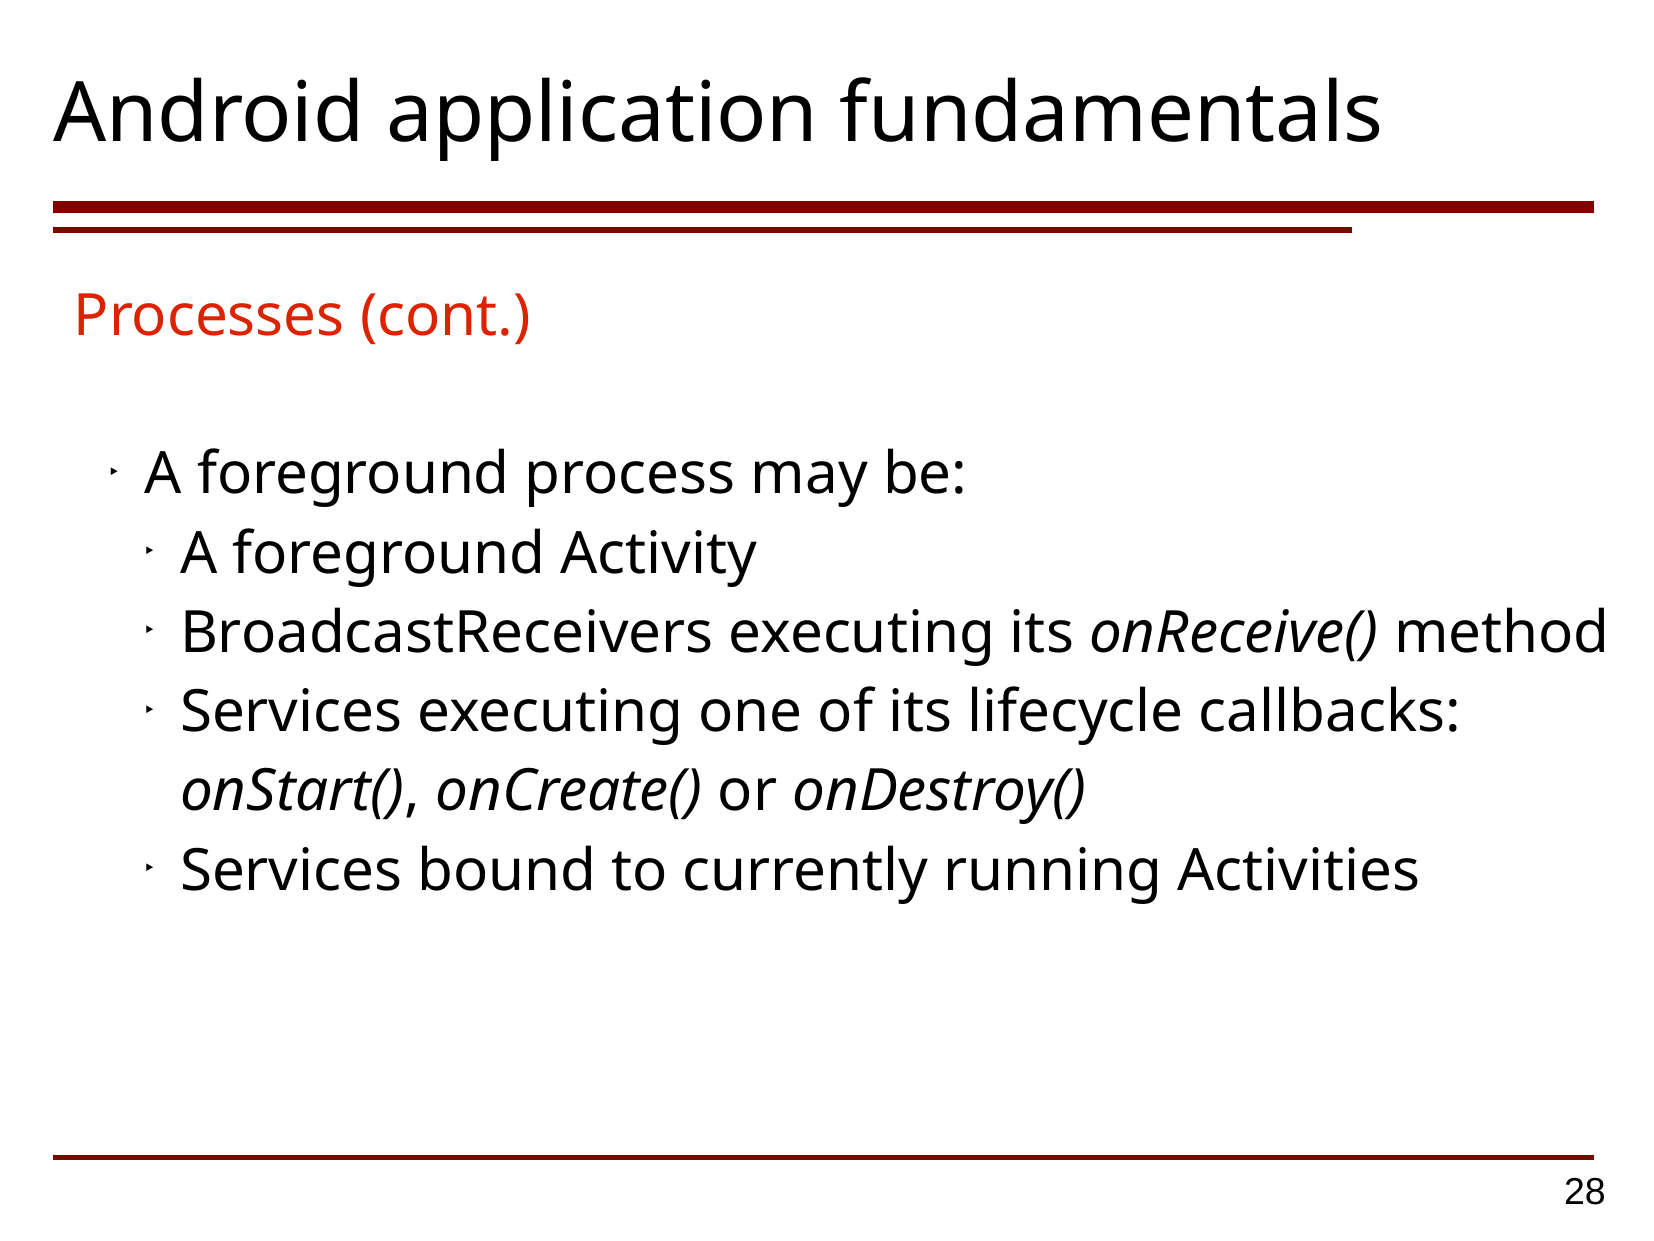

# Android application fundamentals
Processes (cont.)
A foreground process may be:
A foreground Activity
BroadcastReceivers executing its onReceive() method
Services executing one of its lifecycle callbacks:
onStart(), onCreate() or onDestroy()
Services bound to currently running Activities